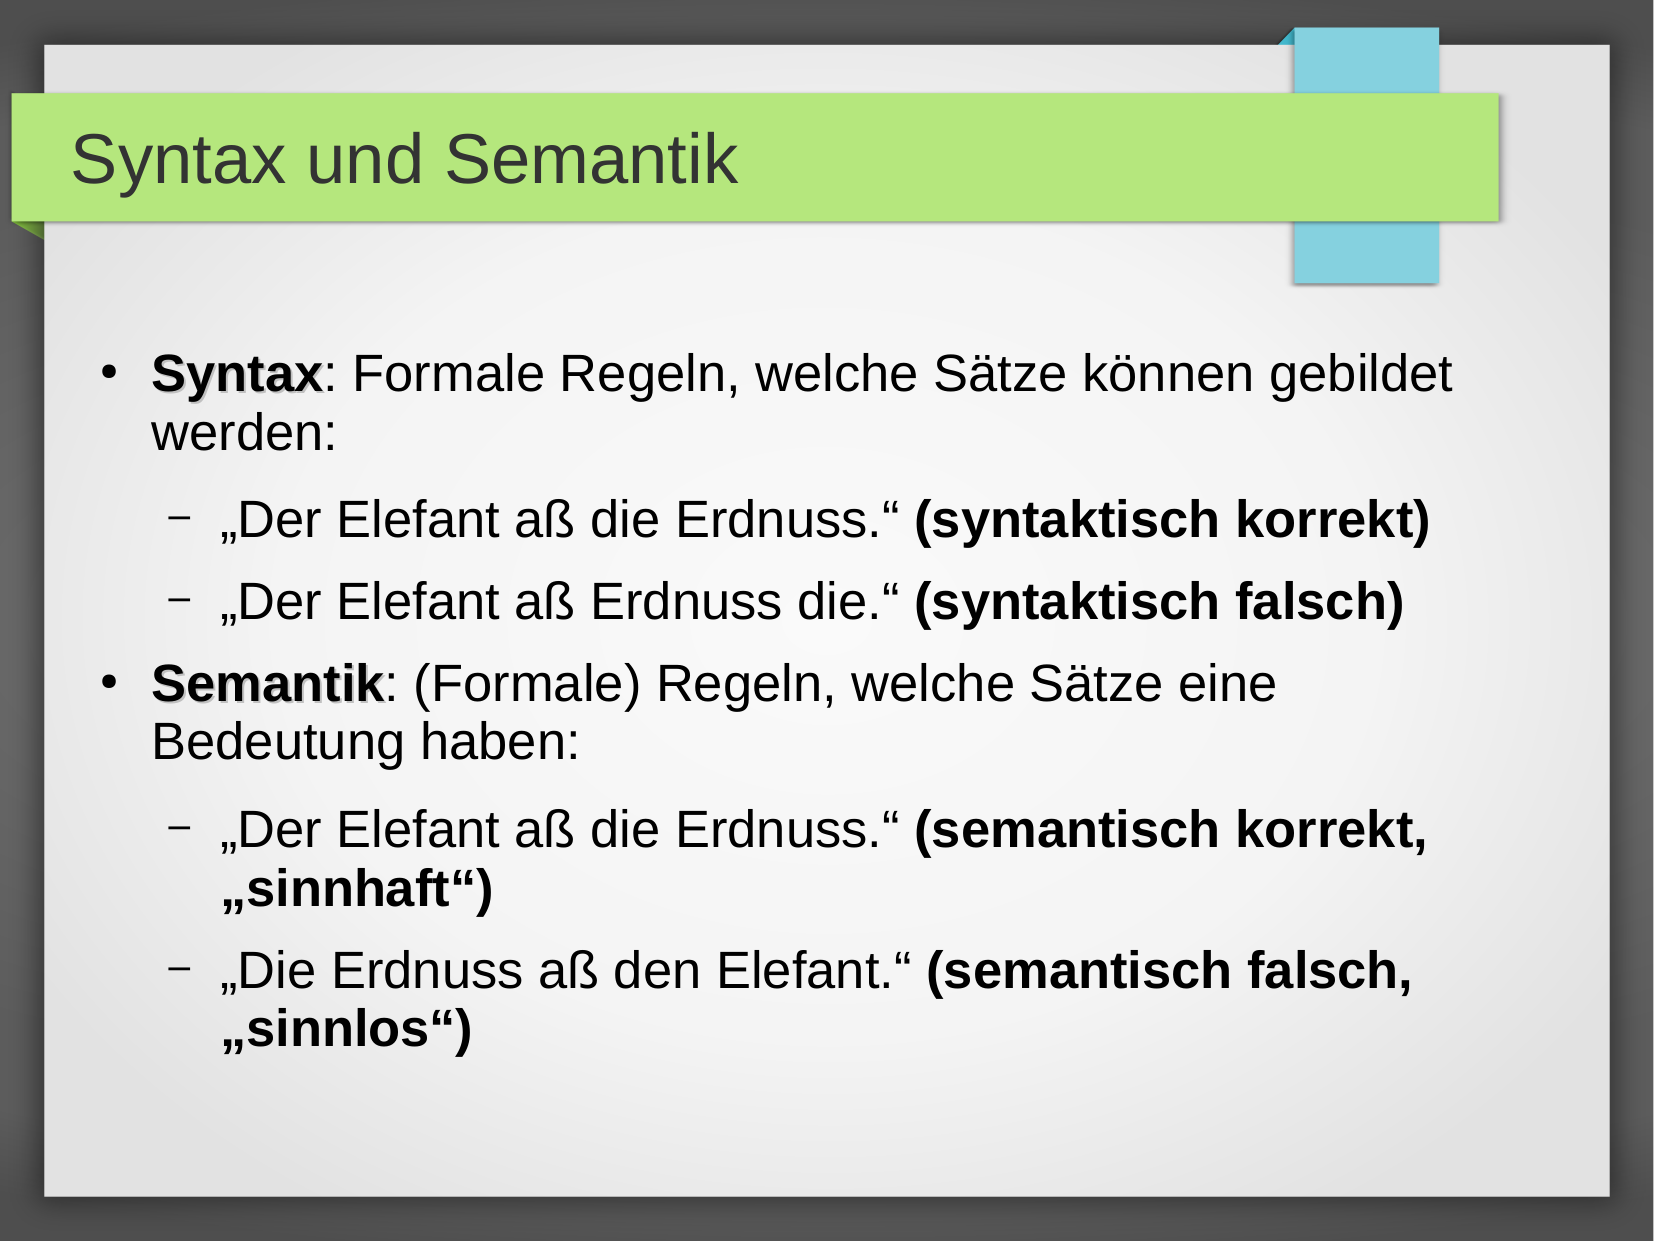

# Syntax und Semantik
Syntax: Formale Regeln, welche Sätze können gebildet werden:
„Der Elefant aß die Erdnuss.“ (syntaktisch korrekt)
„Der Elefant aß Erdnuss die.“ (syntaktisch falsch)
Semantik: (Formale) Regeln, welche Sätze eine Bedeutung haben:
„Der Elefant aß die Erdnuss.“ (semantisch korrekt, „sinnhaft“)
„Die Erdnuss aß den Elefant.“ (semantisch falsch, „sinnlos“)